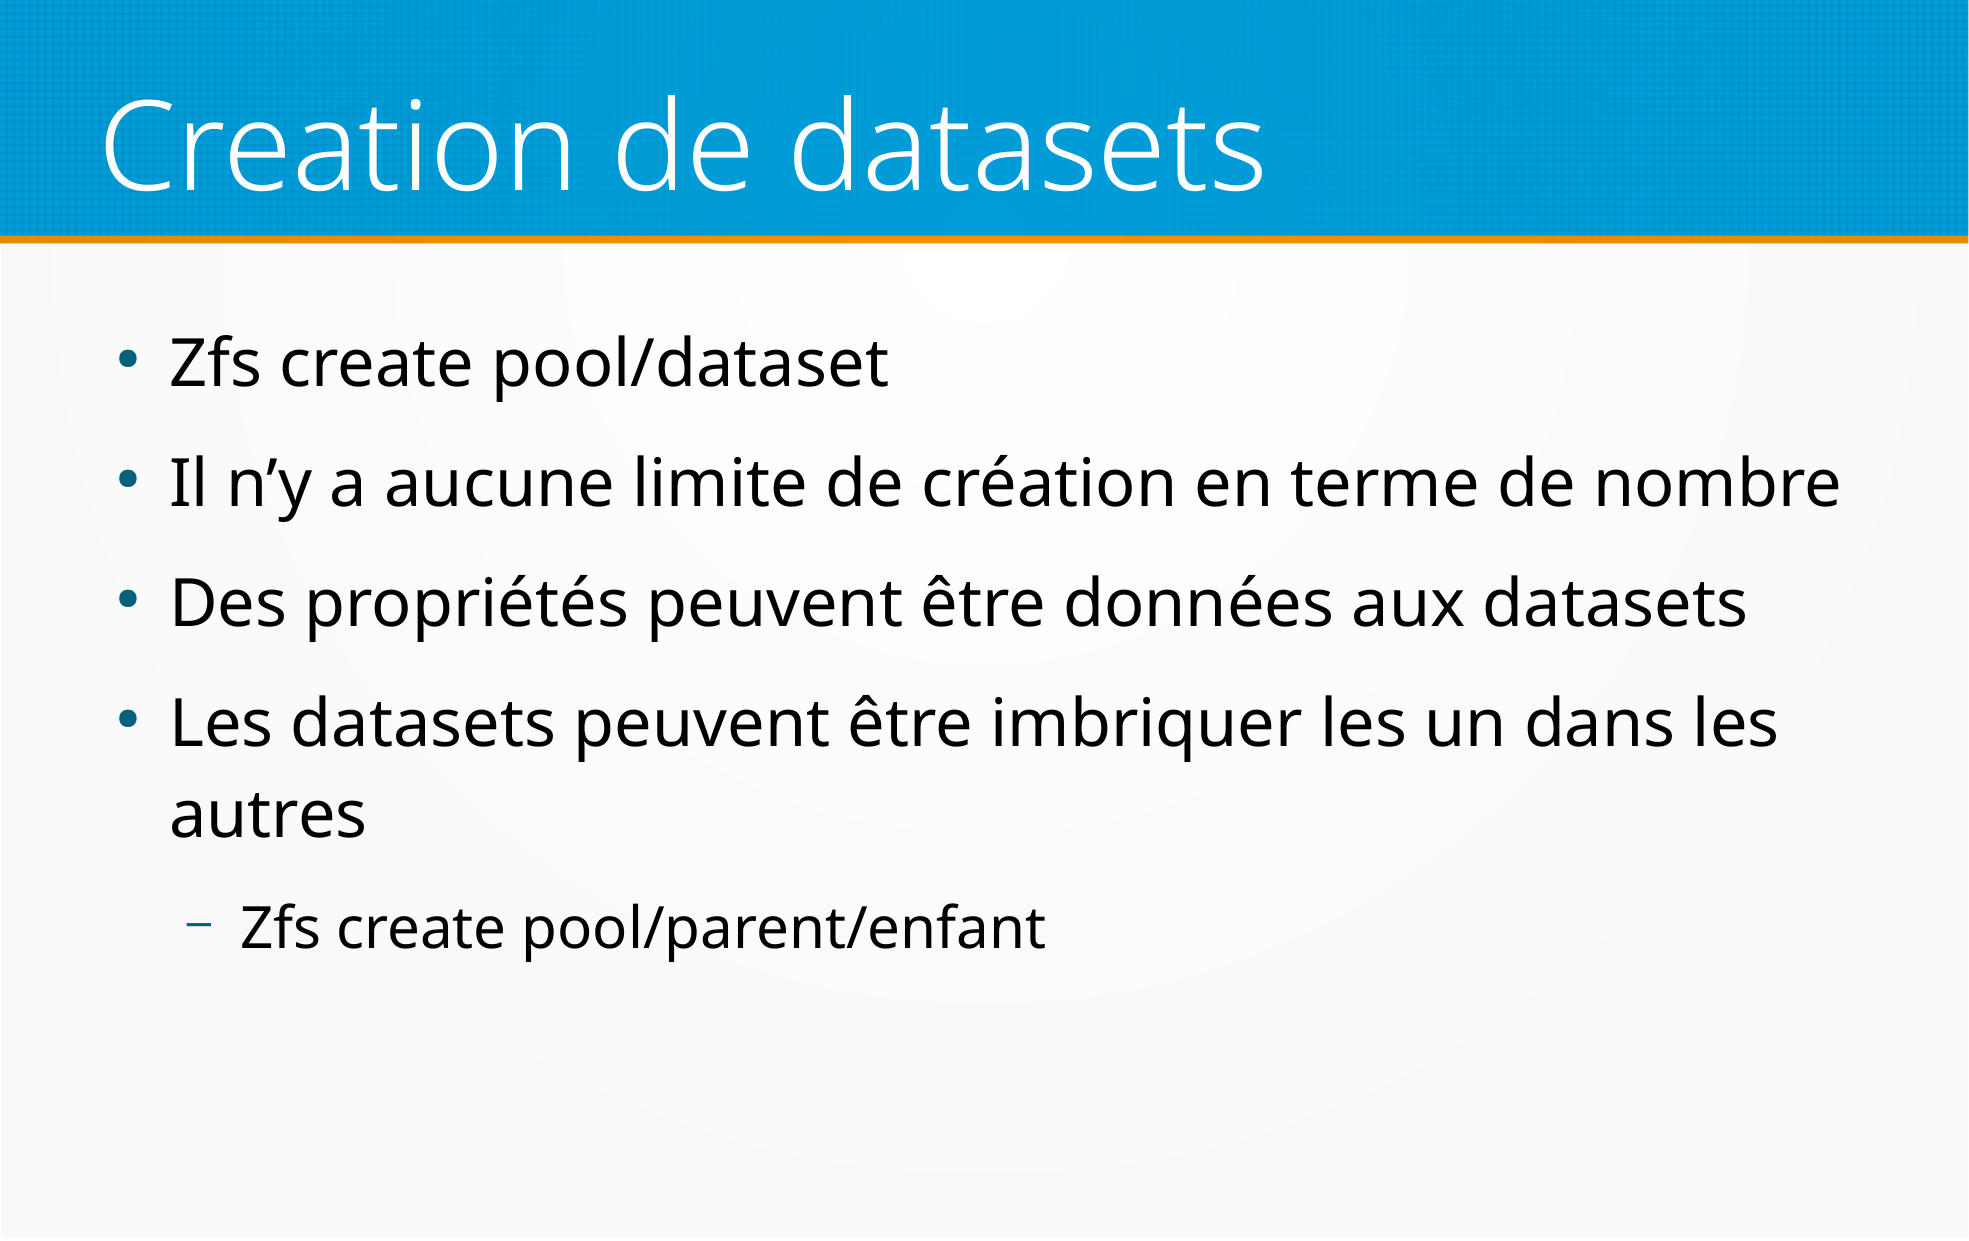

# Creation de datasets
Zfs create pool/dataset
Il n’y a aucune limite de création en terme de nombre
Des propriétés peuvent être données aux datasets
Les datasets peuvent être imbriquer les un dans les autres
Zfs create pool/parent/enfant